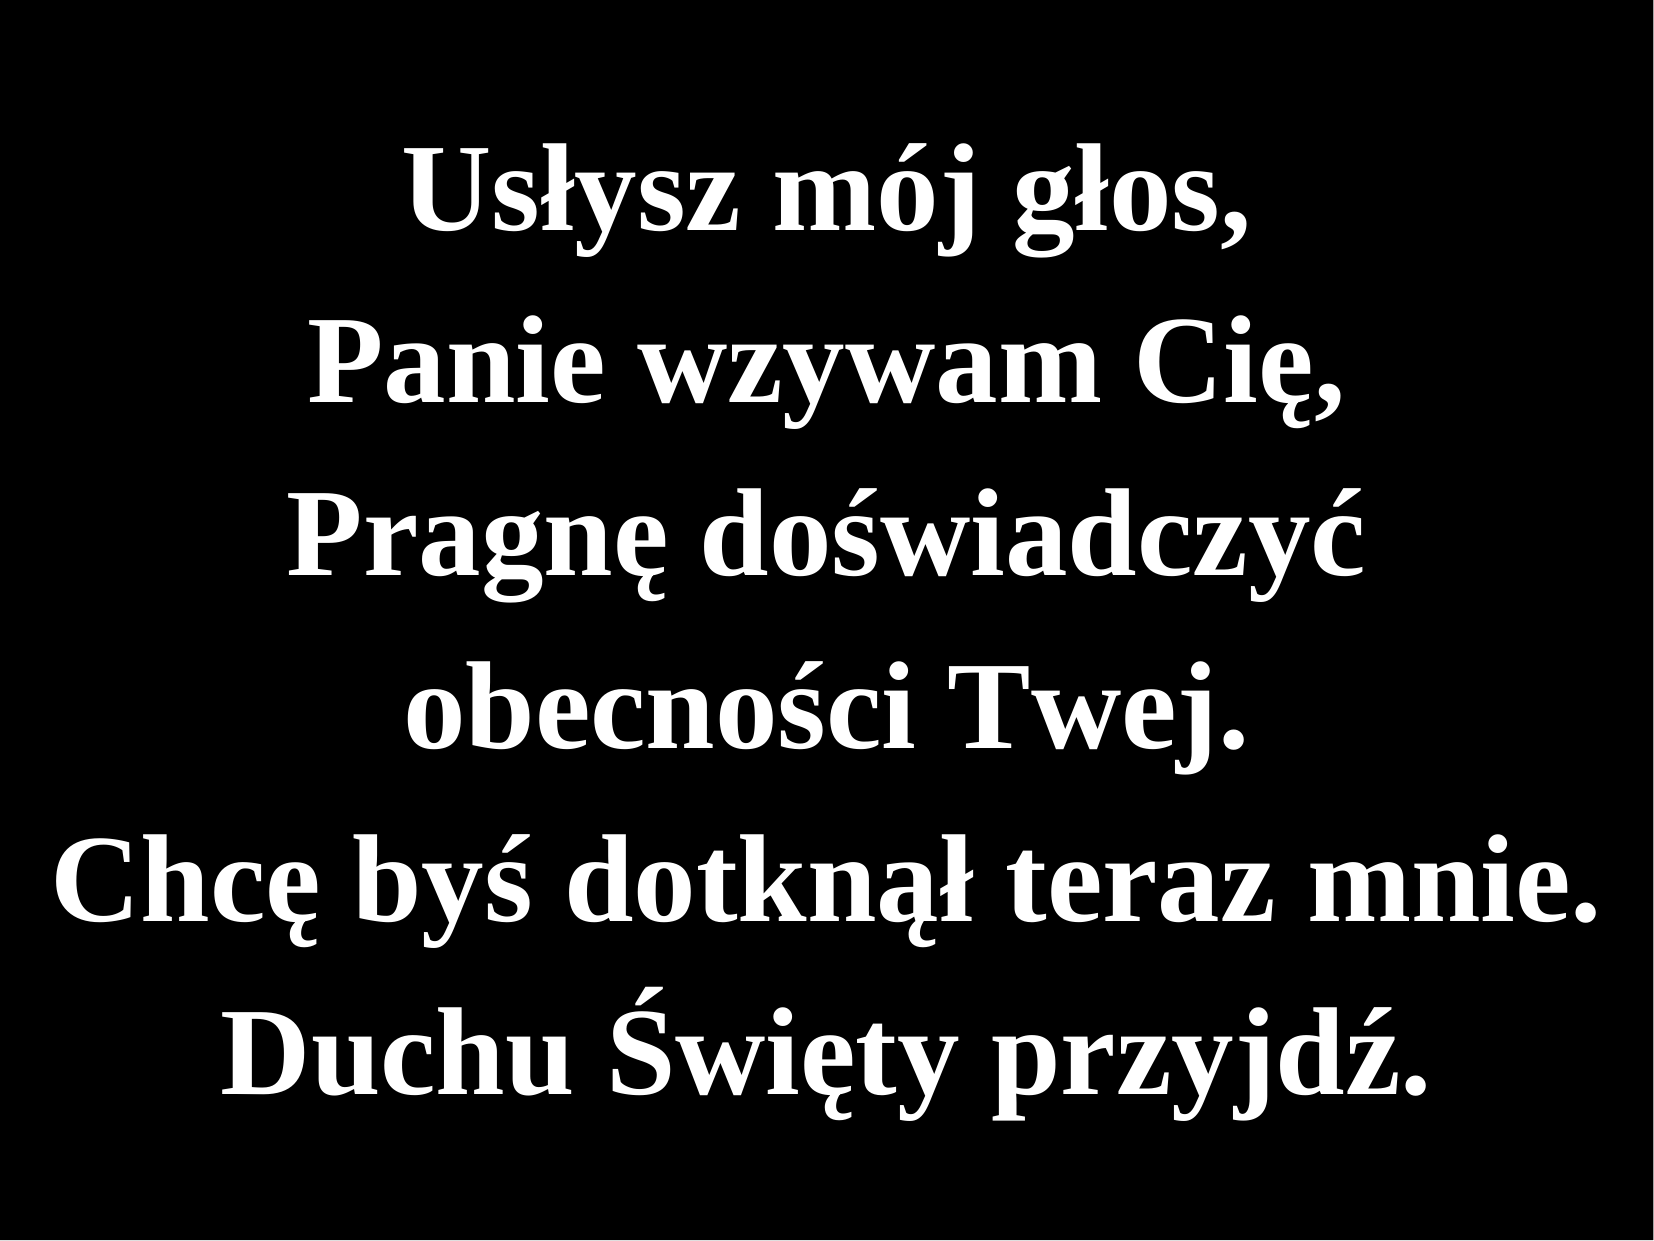

# Usłysz mój głos, ppp Panie wzywam Cię, ppp Pragnę doświadczyć ppp obecności Twej. ppp Chcę byś dotknął teraz mnie. ppp Duchu Święty przyjdź.